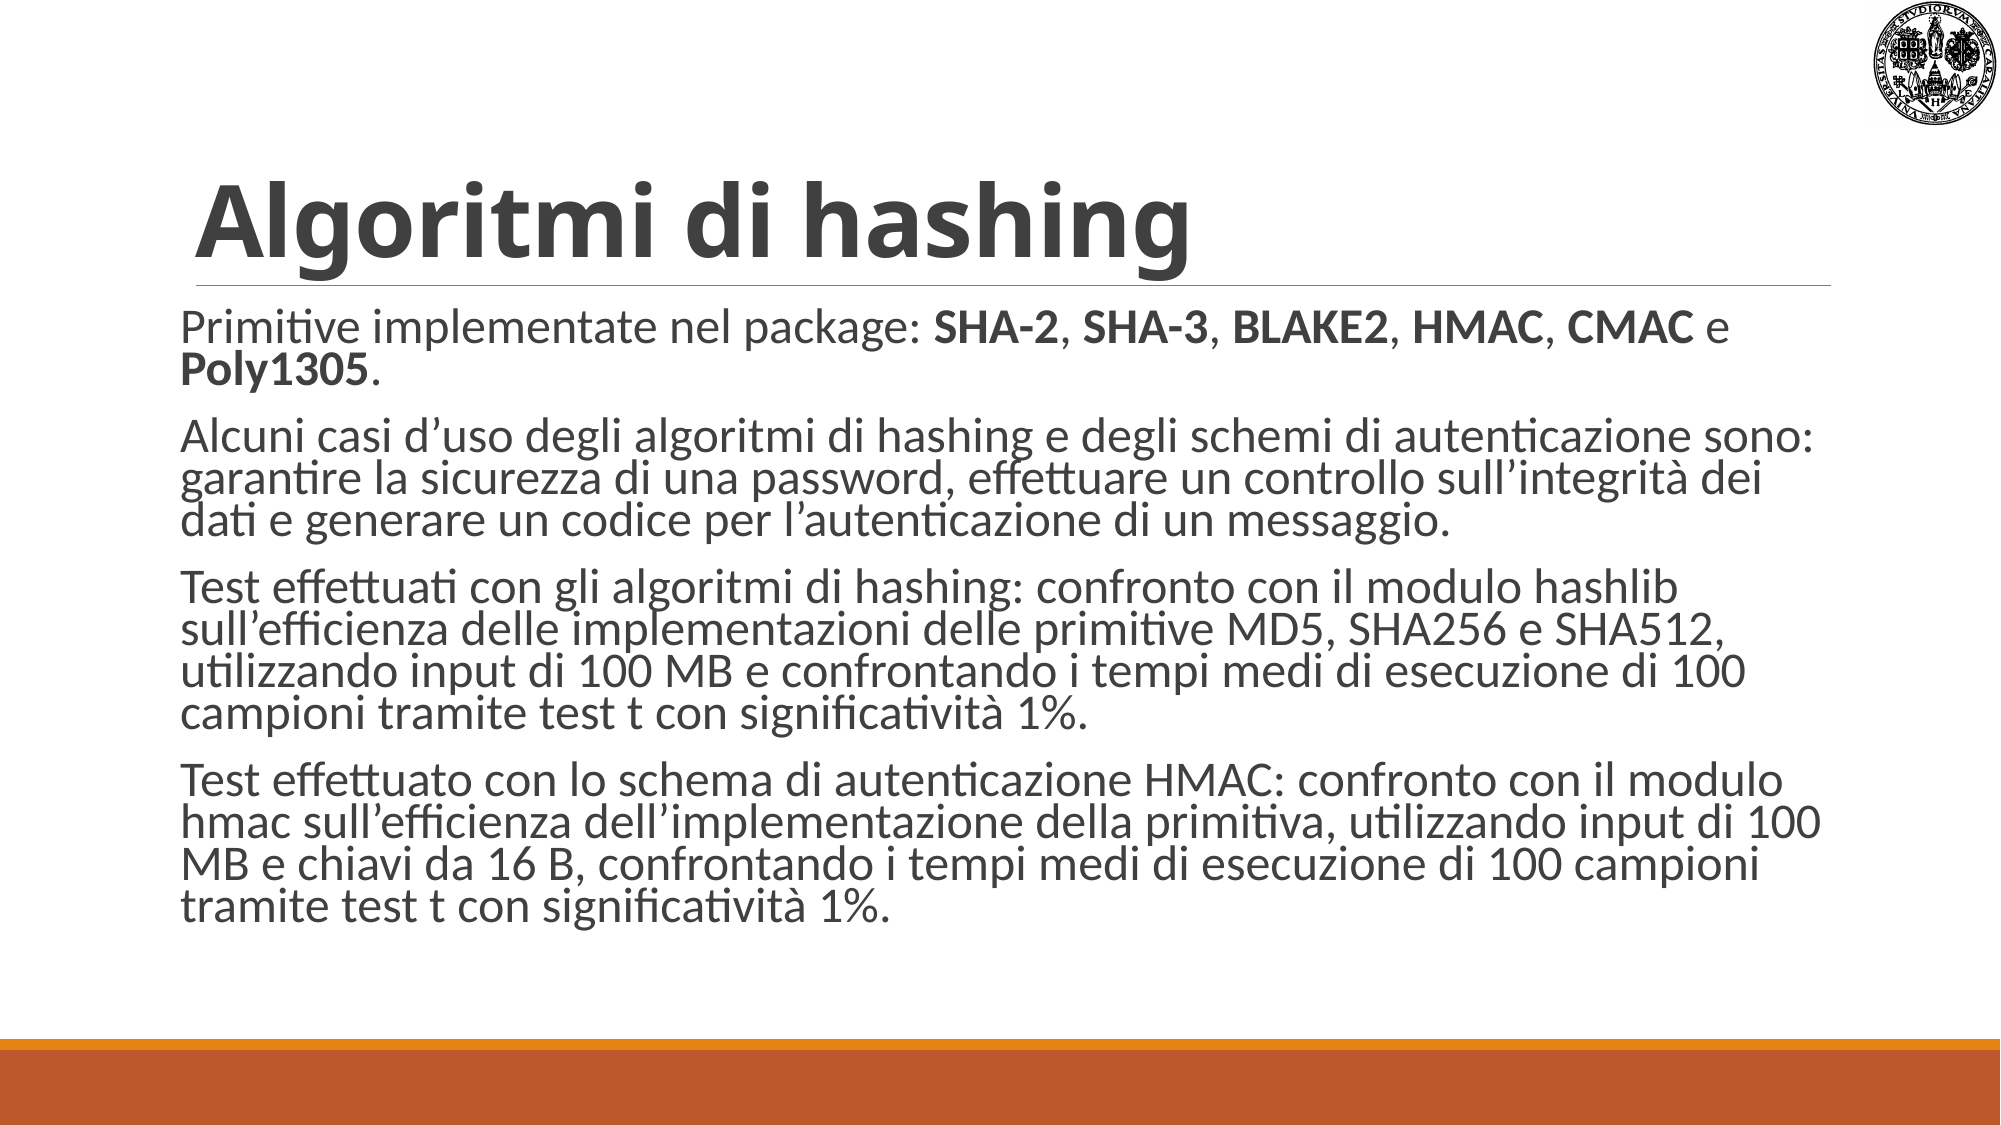

# Algoritmi di hashing
Primitive implementate nel package: SHA-2, SHA-3, BLAKE2, HMAC, CMAC e Poly1305.
Alcuni casi d’uso degli algoritmi di hashing e degli schemi di autenticazione sono: garantire la sicurezza di una password, effettuare un controllo sull’integrità dei dati e generare un codice per l’autenticazione di un messaggio.
Test effettuati con gli algoritmi di hashing: confronto con il modulo hashlib sull’efficienza delle implementazioni delle primitive MD5, SHA256 e SHA512, utilizzando input di 100 MB e confrontando i tempi medi di esecuzione di 100 campioni tramite test t con significatività 1%.
Test effettuato con lo schema di autenticazione HMAC: confronto con il modulo hmac sull’efficienza dell’implementazione della primitiva, utilizzando input di 100 MB e chiavi da 16 B, confrontando i tempi medi di esecuzione di 100 campioni tramite test t con significatività 1%.